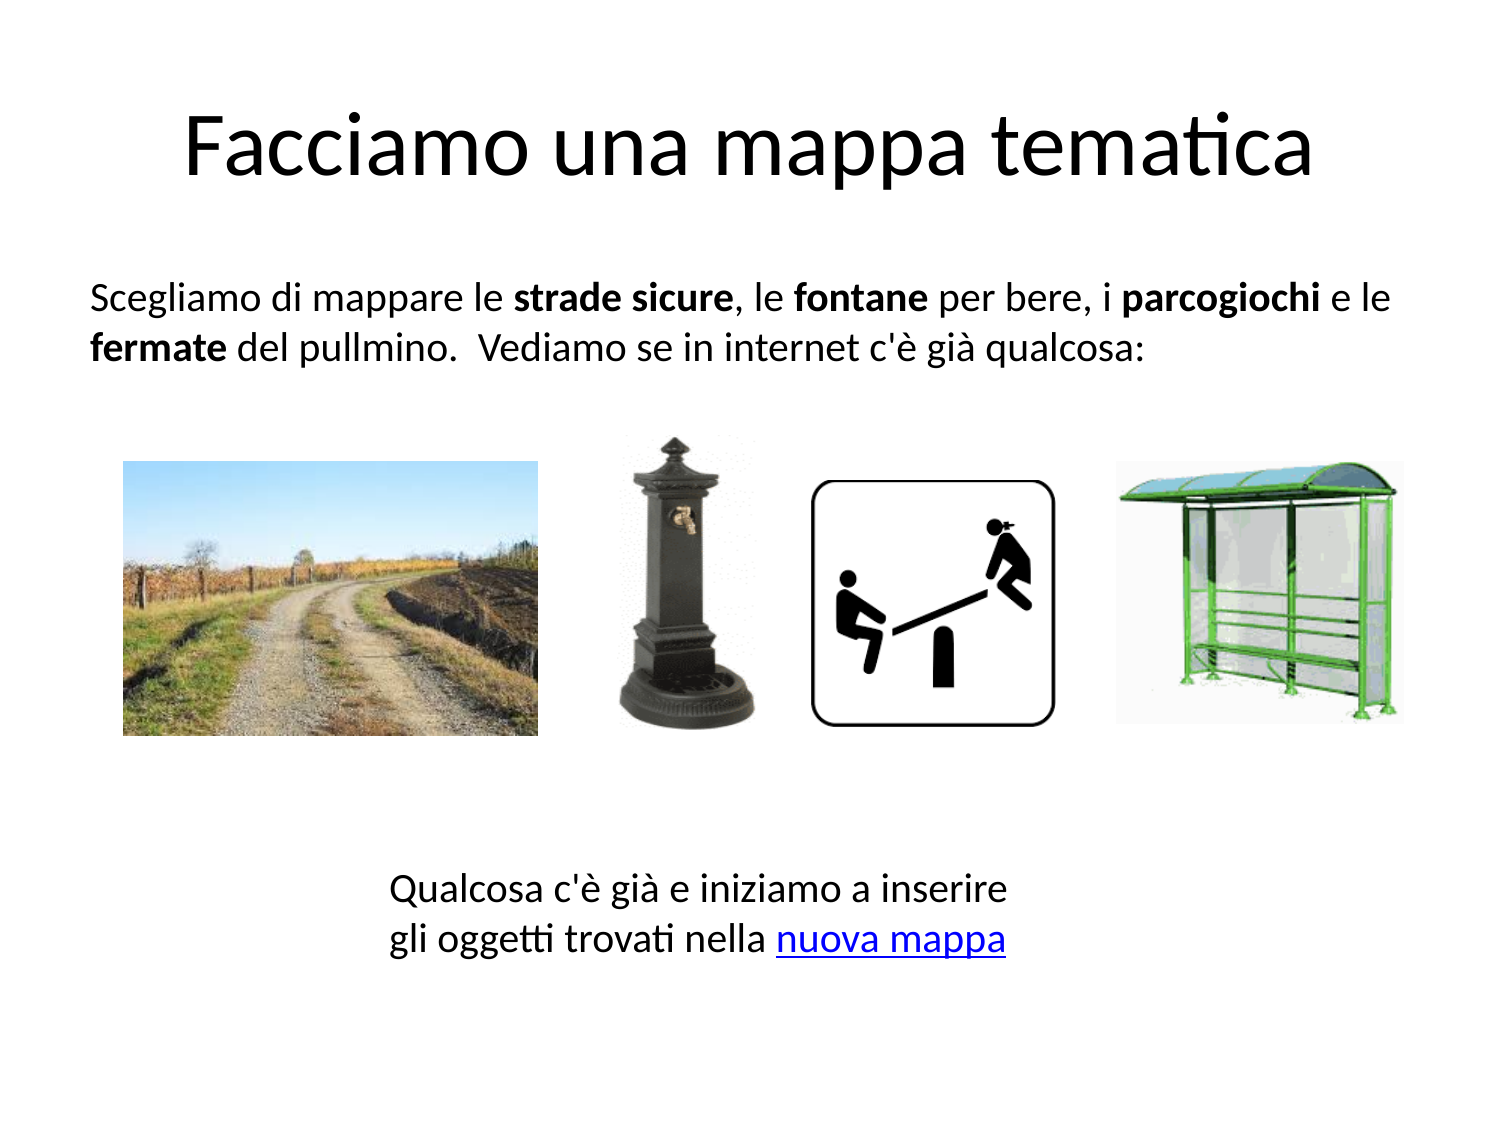

# Facciamo una mappa tematica
Scegliamo di mappare le strade sicure, le fontane per bere, i parcogiochi e le fermate del pullmino.  Vediamo se in internet c'è già qualcosa:
Qualcosa c'è già e iniziamo a inserire
gli oggetti trovati nella nuova mappa